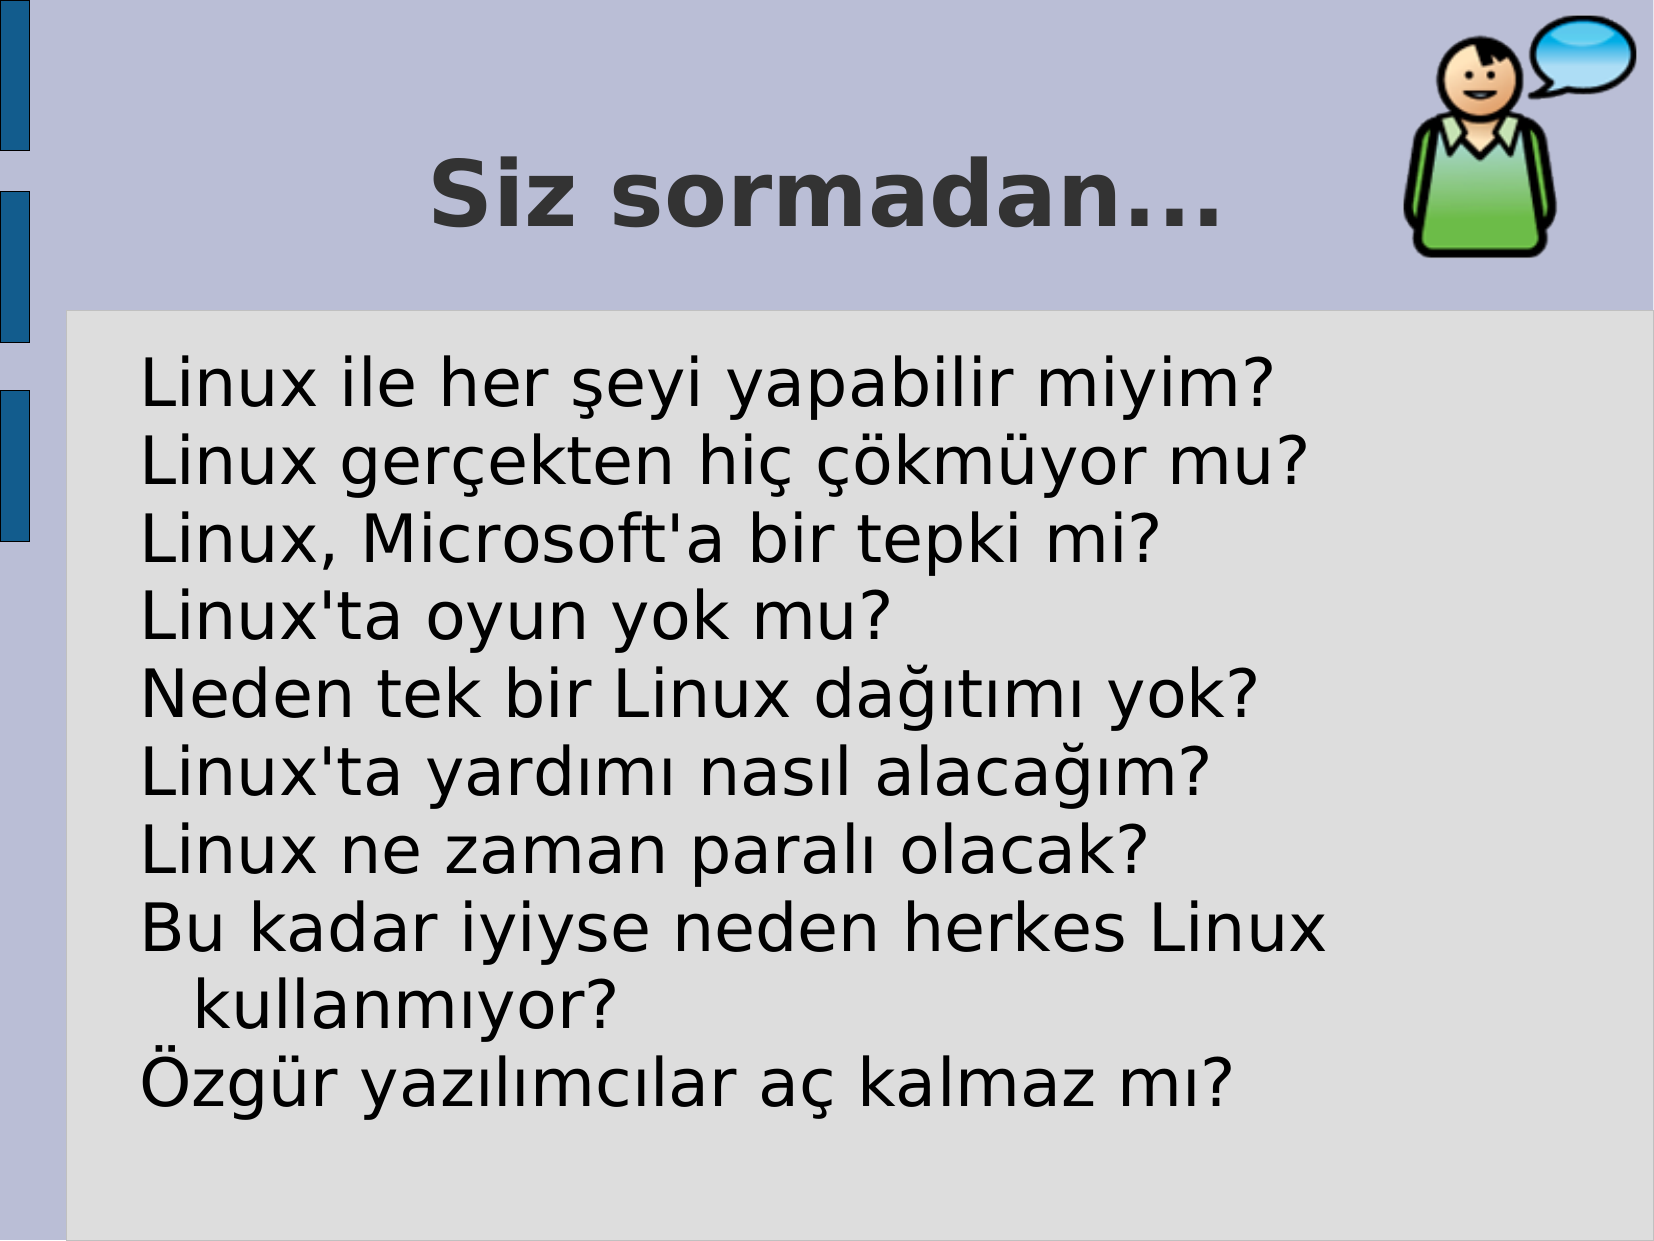

# Siz sormadan...
Linux ile her şeyi yapabilir miyim?
Linux gerçekten hiç çökmüyor mu?
Linux, Microsoft'a bir tepki mi?
Linux'ta oyun yok mu?
Neden tek bir Linux dağıtımı yok?
Linux'ta yardımı nasıl alacağım?
Linux ne zaman paralı olacak?
Bu kadar iyiyse neden herkes Linux kullanmıyor?
Özgür yazılımcılar aç kalmaz mı?